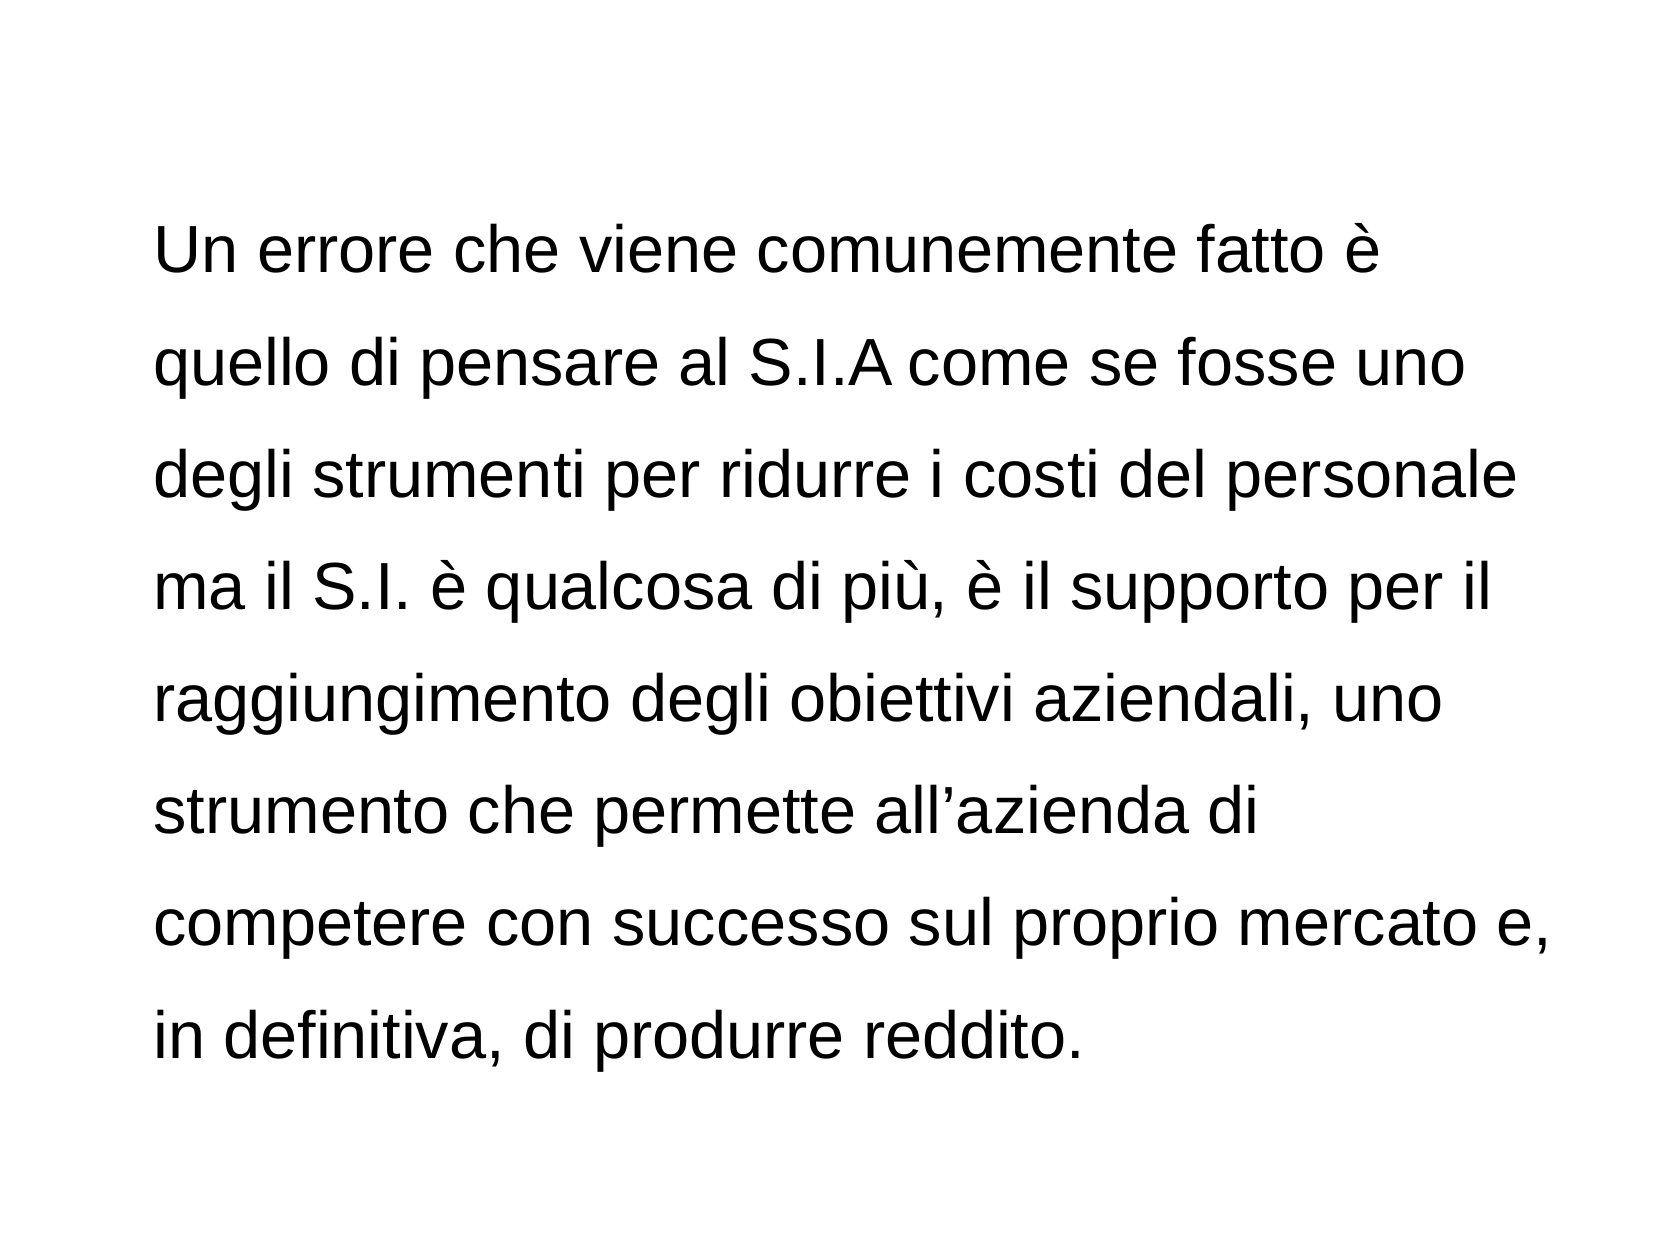

# Un errore che viene comunemente fatto è quello di pensare al S.I.A come se fosse uno degli strumenti per ridurre i costi del personale ma il S.I. è qualcosa di più, è il supporto per il raggiungimento degli obiettivi aziendali, uno strumento che permette all’azienda di competere con successo sul proprio mercato e, in definitiva, di produrre reddito.